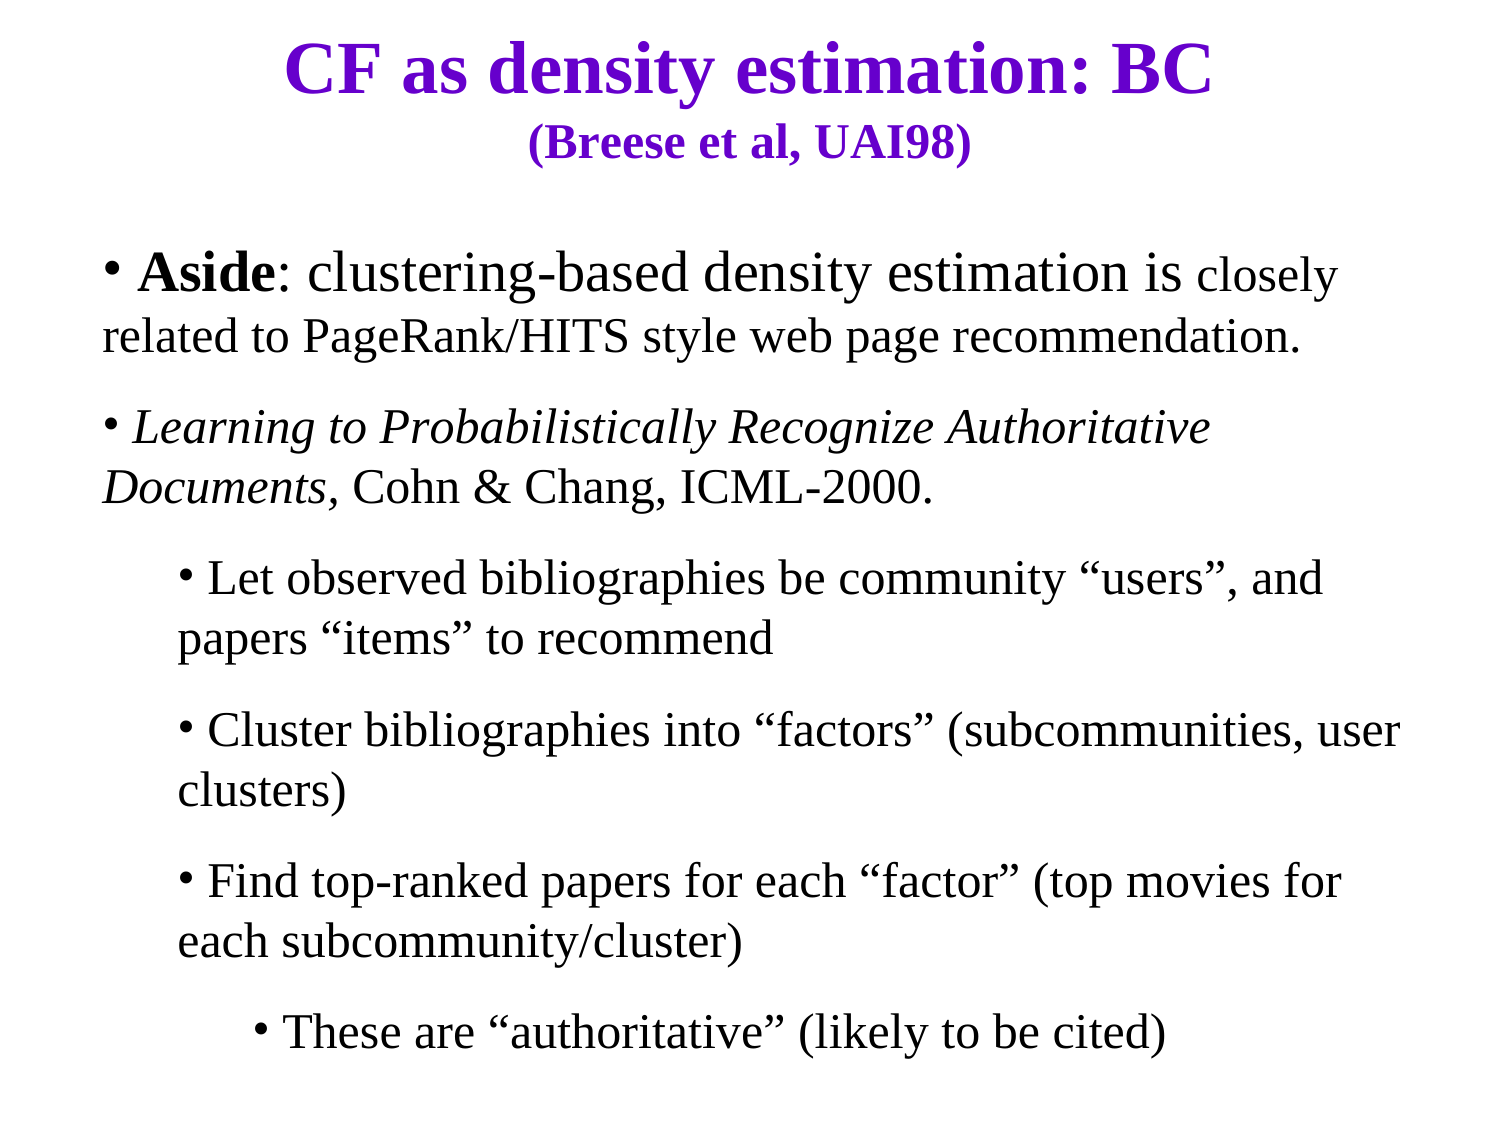

# CF as density estimation: BC (Breese et al, UAI98)
 Aside: clustering-based density estimation is closely related to PageRank/HITS style web page recommendation.
 Learning to Probabilistically Recognize Authoritative Documents, Cohn & Chang, ICML-2000.
 Let observed bibliographies be community “users”, and papers “items” to recommend
 Cluster bibliographies into “factors” (subcommunities, user clusters)
 Find top-ranked papers for each “factor” (top movies for each subcommunity/cluster)
 These are “authoritative” (likely to be cited)